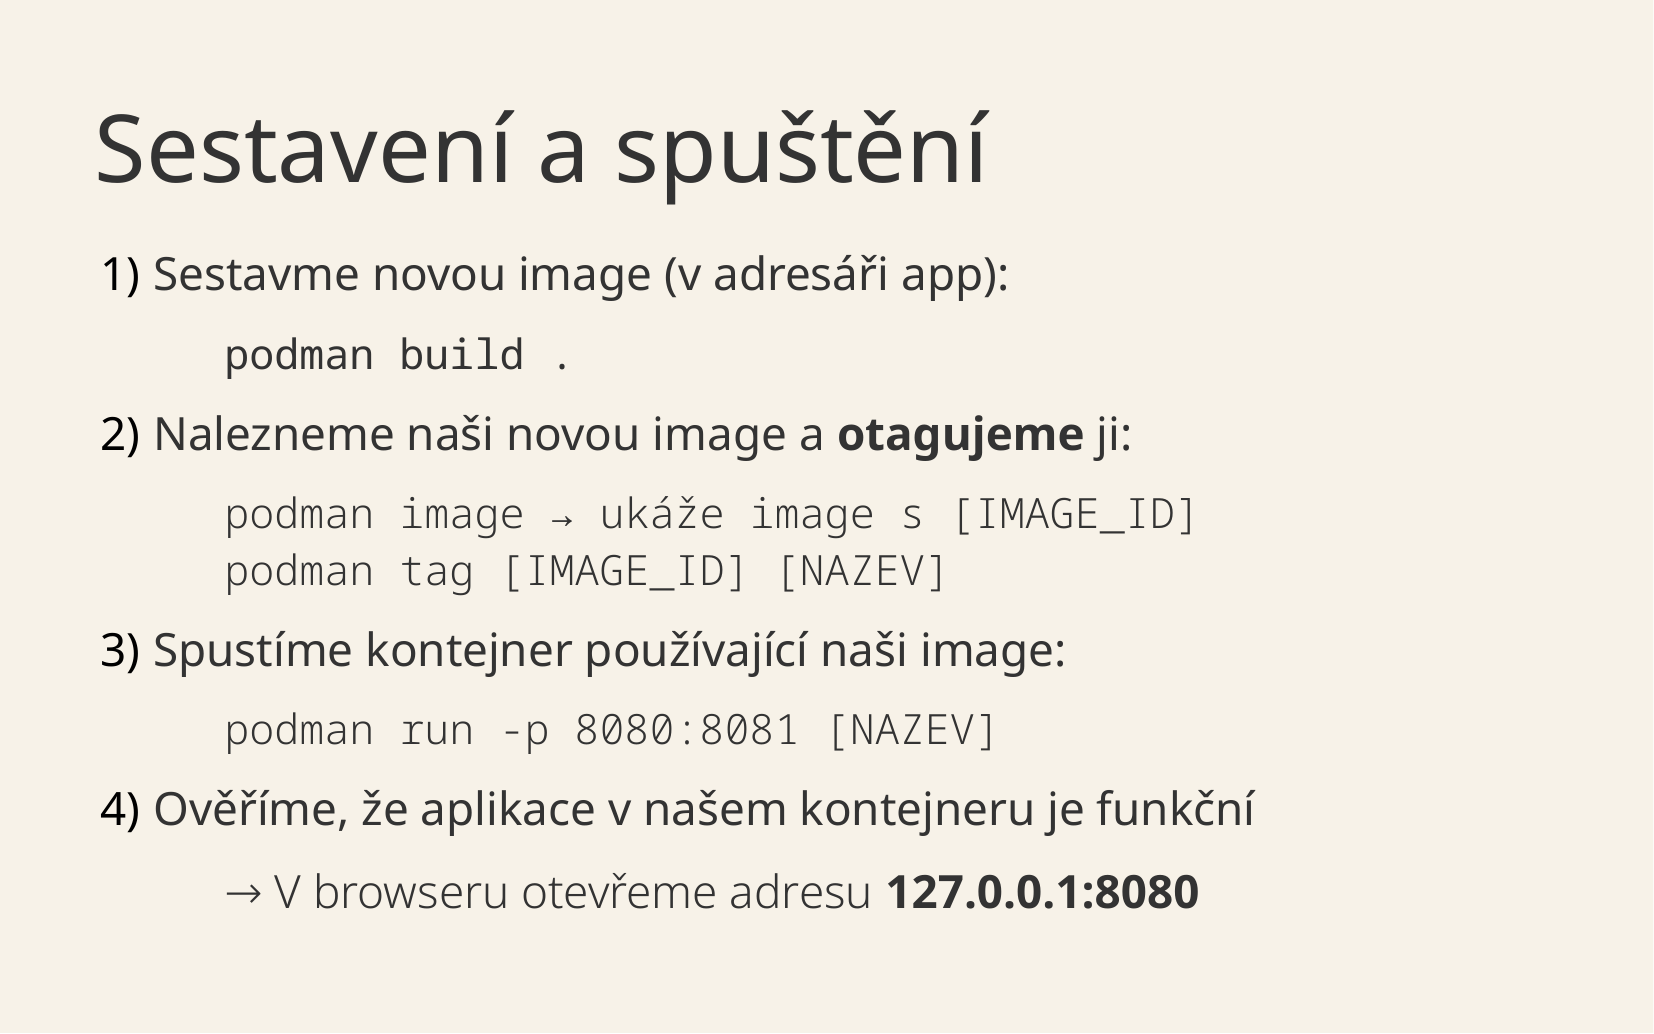

Sestavení a spuštění
# Sestavme novou image (v adresáři app):
podman build .
Nalezneme naši novou image a otagujeme ji:
podman image → ukáže image s [IMAGE_ID]
podman tag [IMAGE_ID] [NAZEV]
Spustíme kontejner používající naši image:
podman run -p 8080:8081 [NAZEV]
Ověříme, že aplikace v našem kontejneru je funkční
→ V browseru otevřeme adresu 127.0.0.1:8080